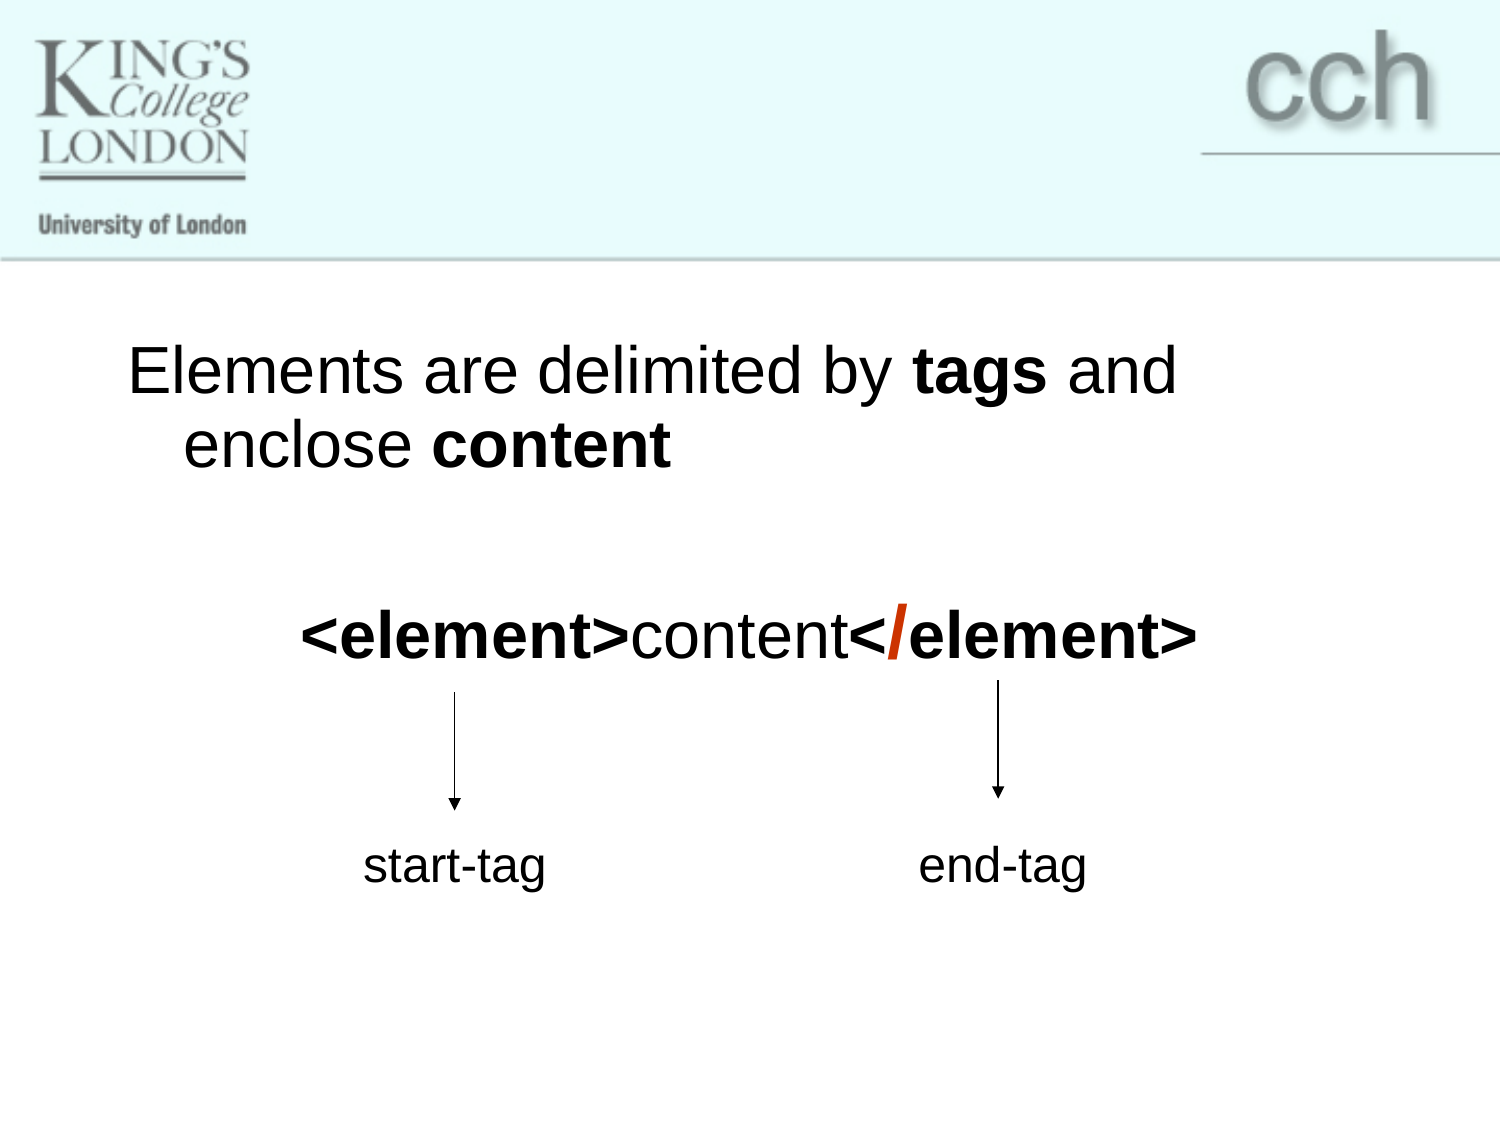

# Elements are delimited by tags and enclose content
<element>content</element>
start-tag
end-tag